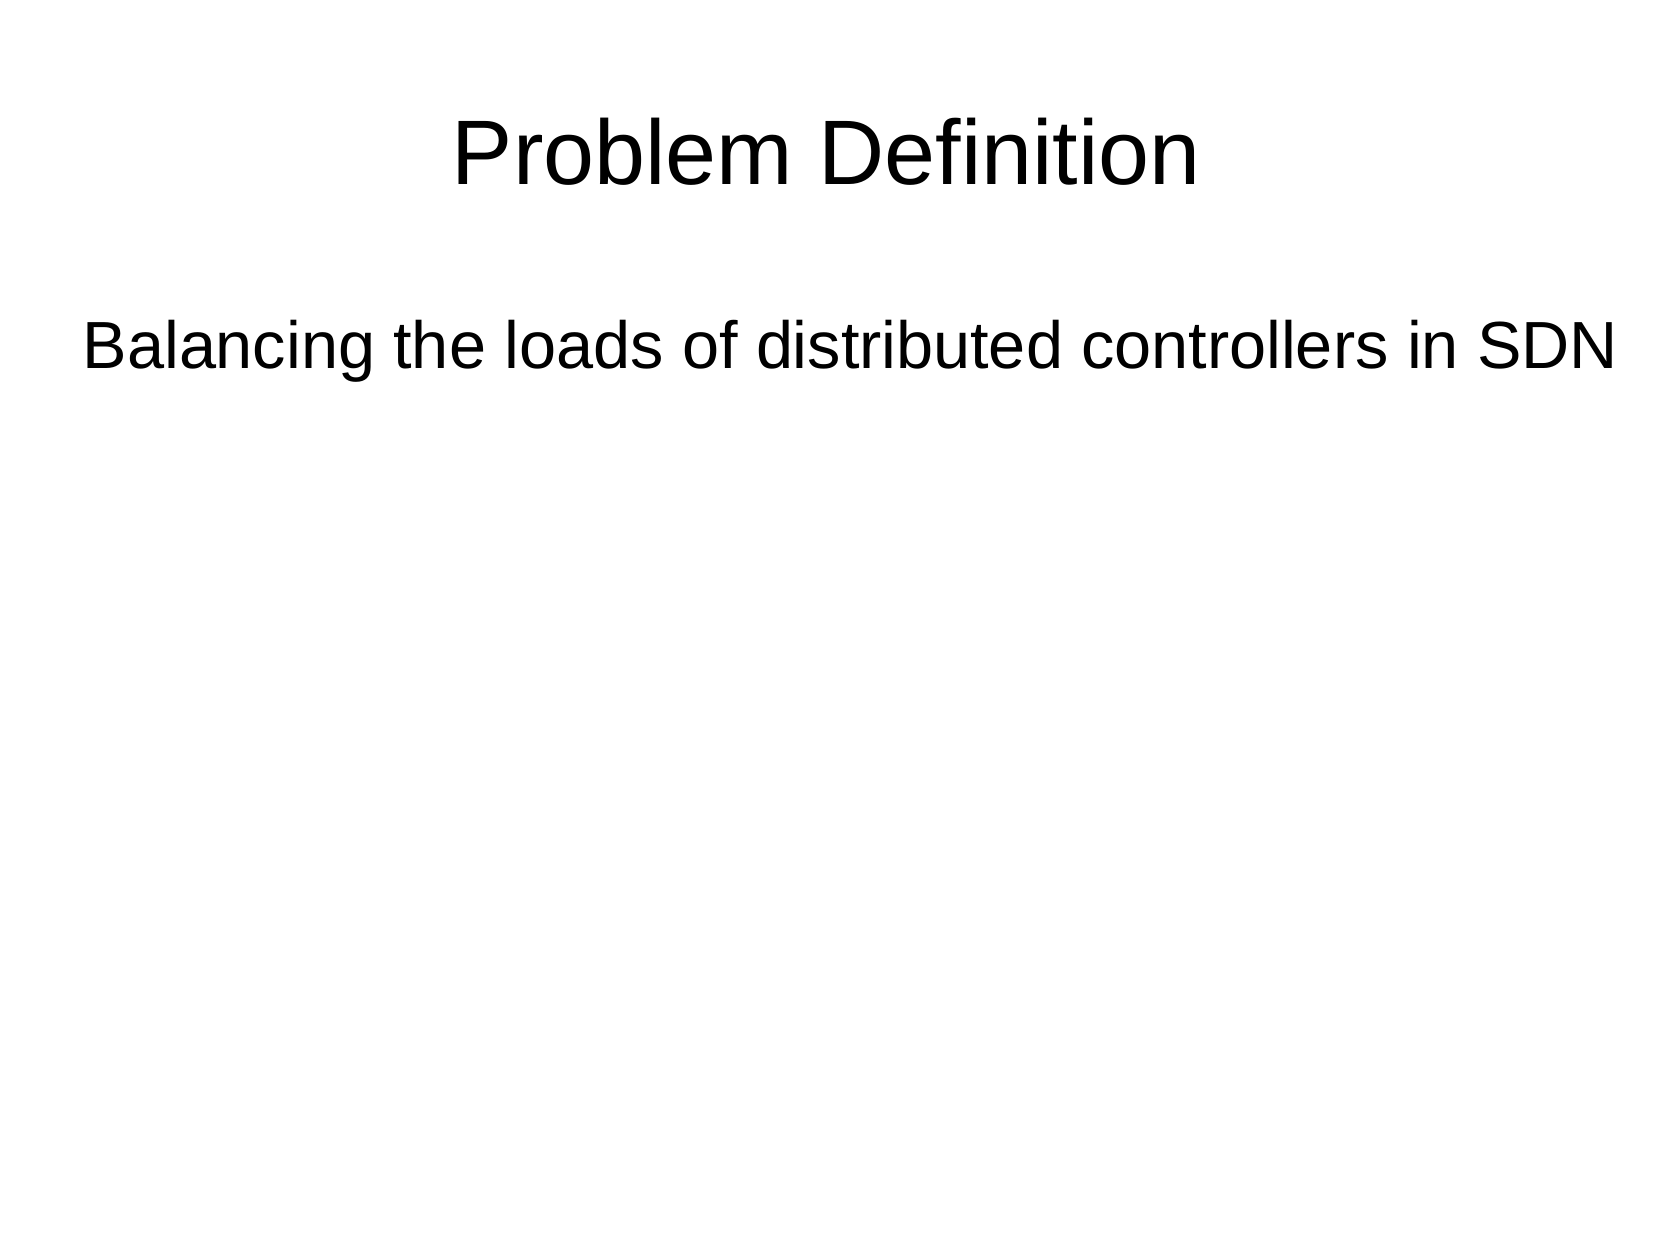

# Problem Definition
Balancing the loads of distributed controllers in SDN